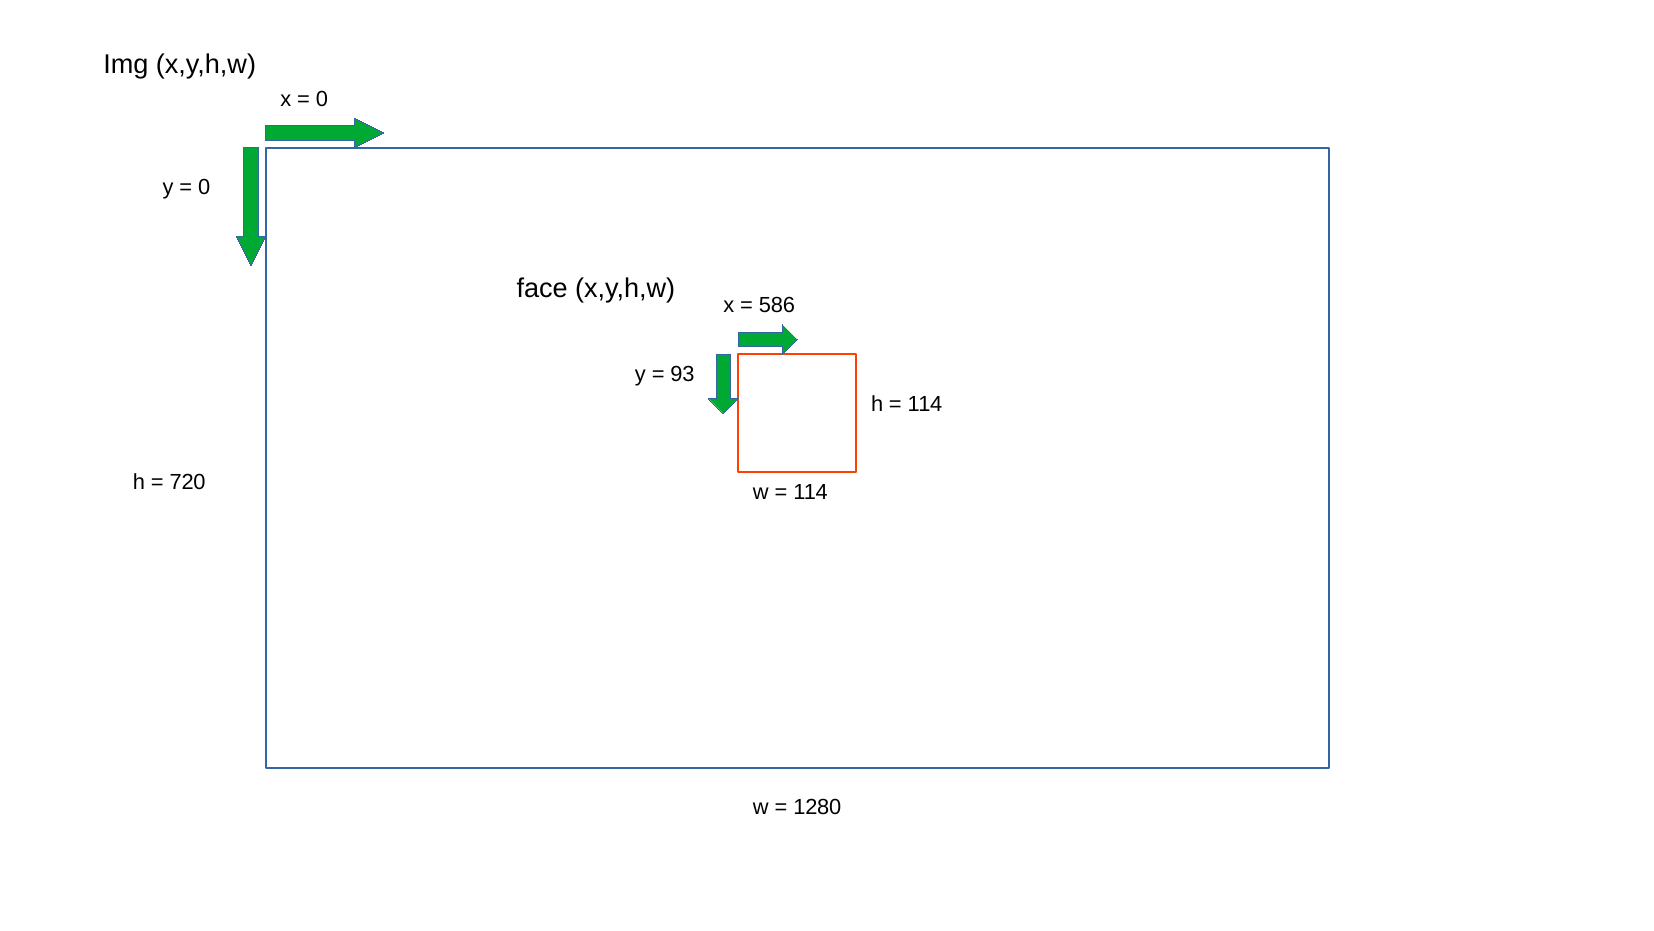

Img (x,y,h,w)
x = 0
y = 0
face (x,y,h,w)
x = 586
y = 93
h = 114
h = 720
w = 114
w = 1280